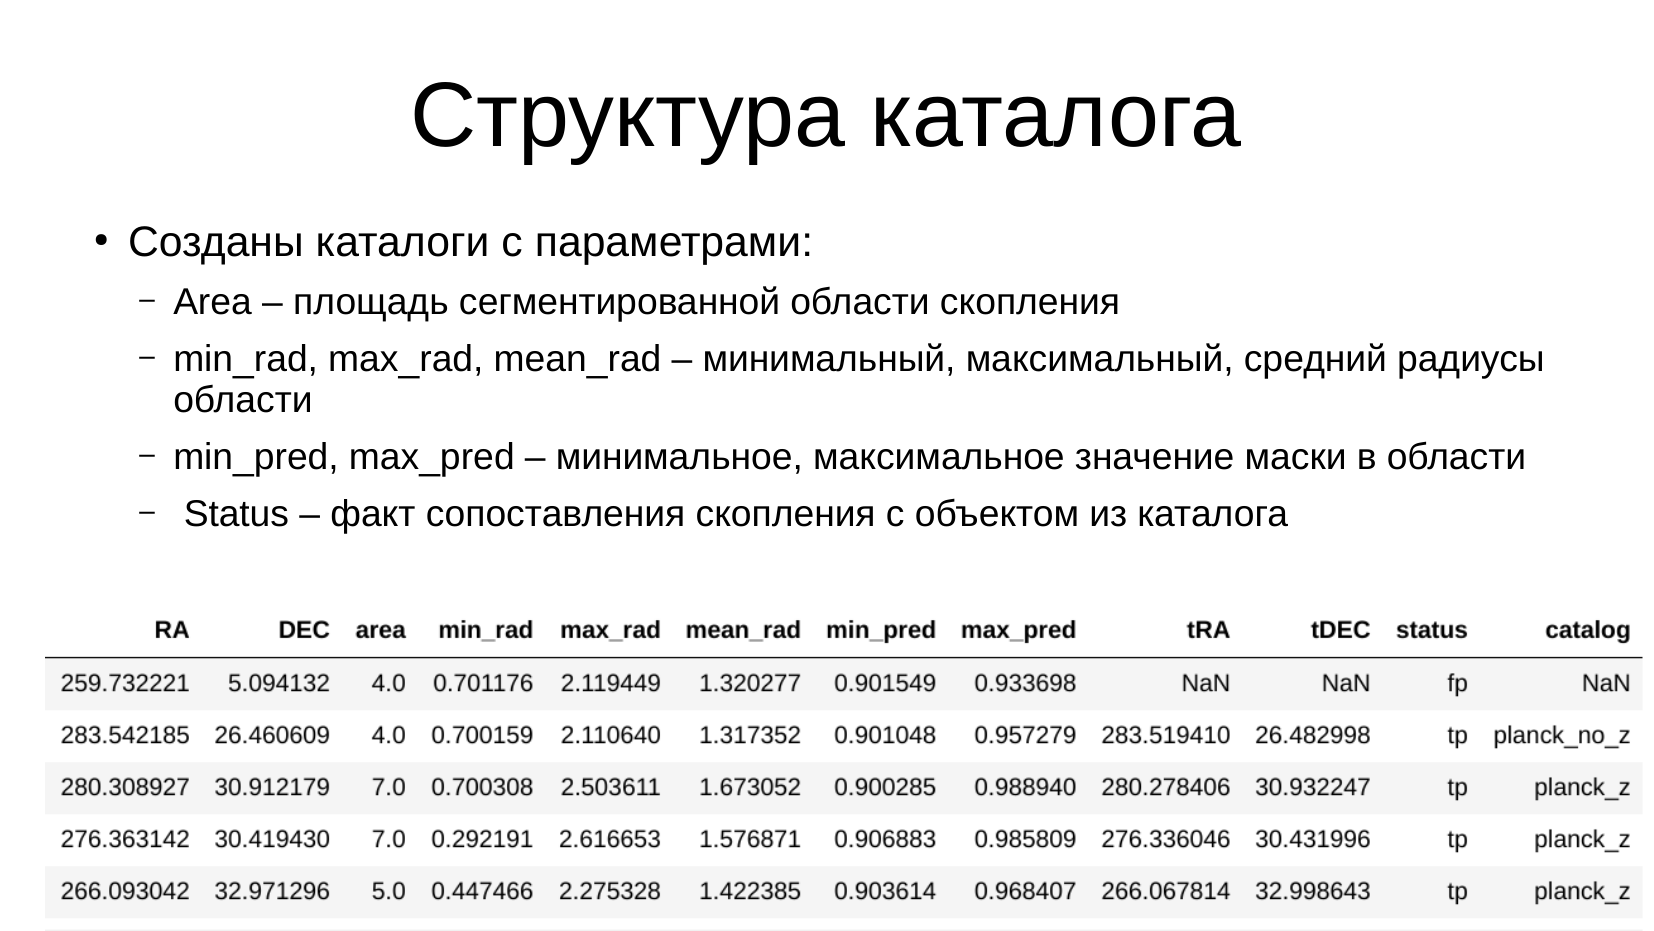

# Структура каталога
Созданы каталоги с параметрами:
Area – площадь сегментированной области скопления
min_rad, max_rad, mean_rad – минимальный, максимальный, средний радиусы области
min_pred, max_pred – минимальное, максимальное значение маски в области
 Status – факт сопоставления скопления с объектом из каталога